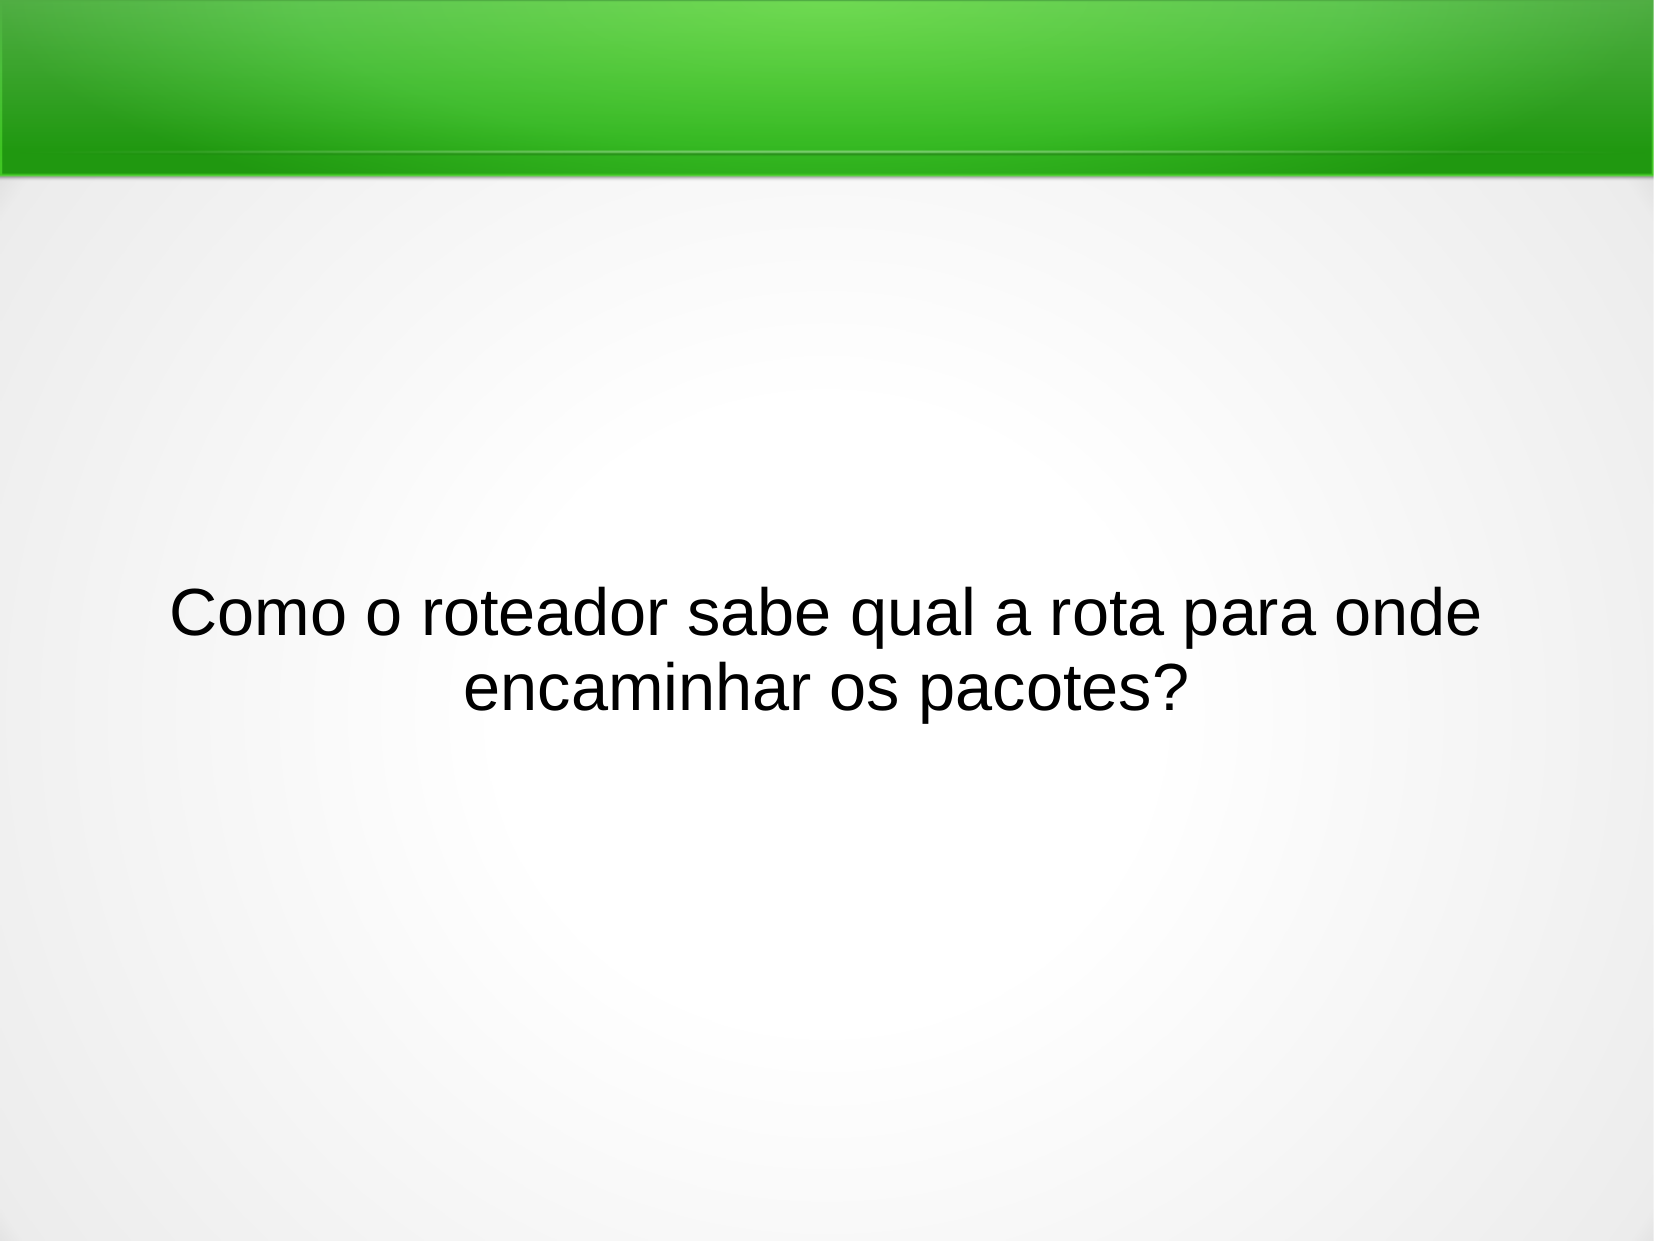

#
Como o roteador sabe qual a rota para onde encaminhar os pacotes?